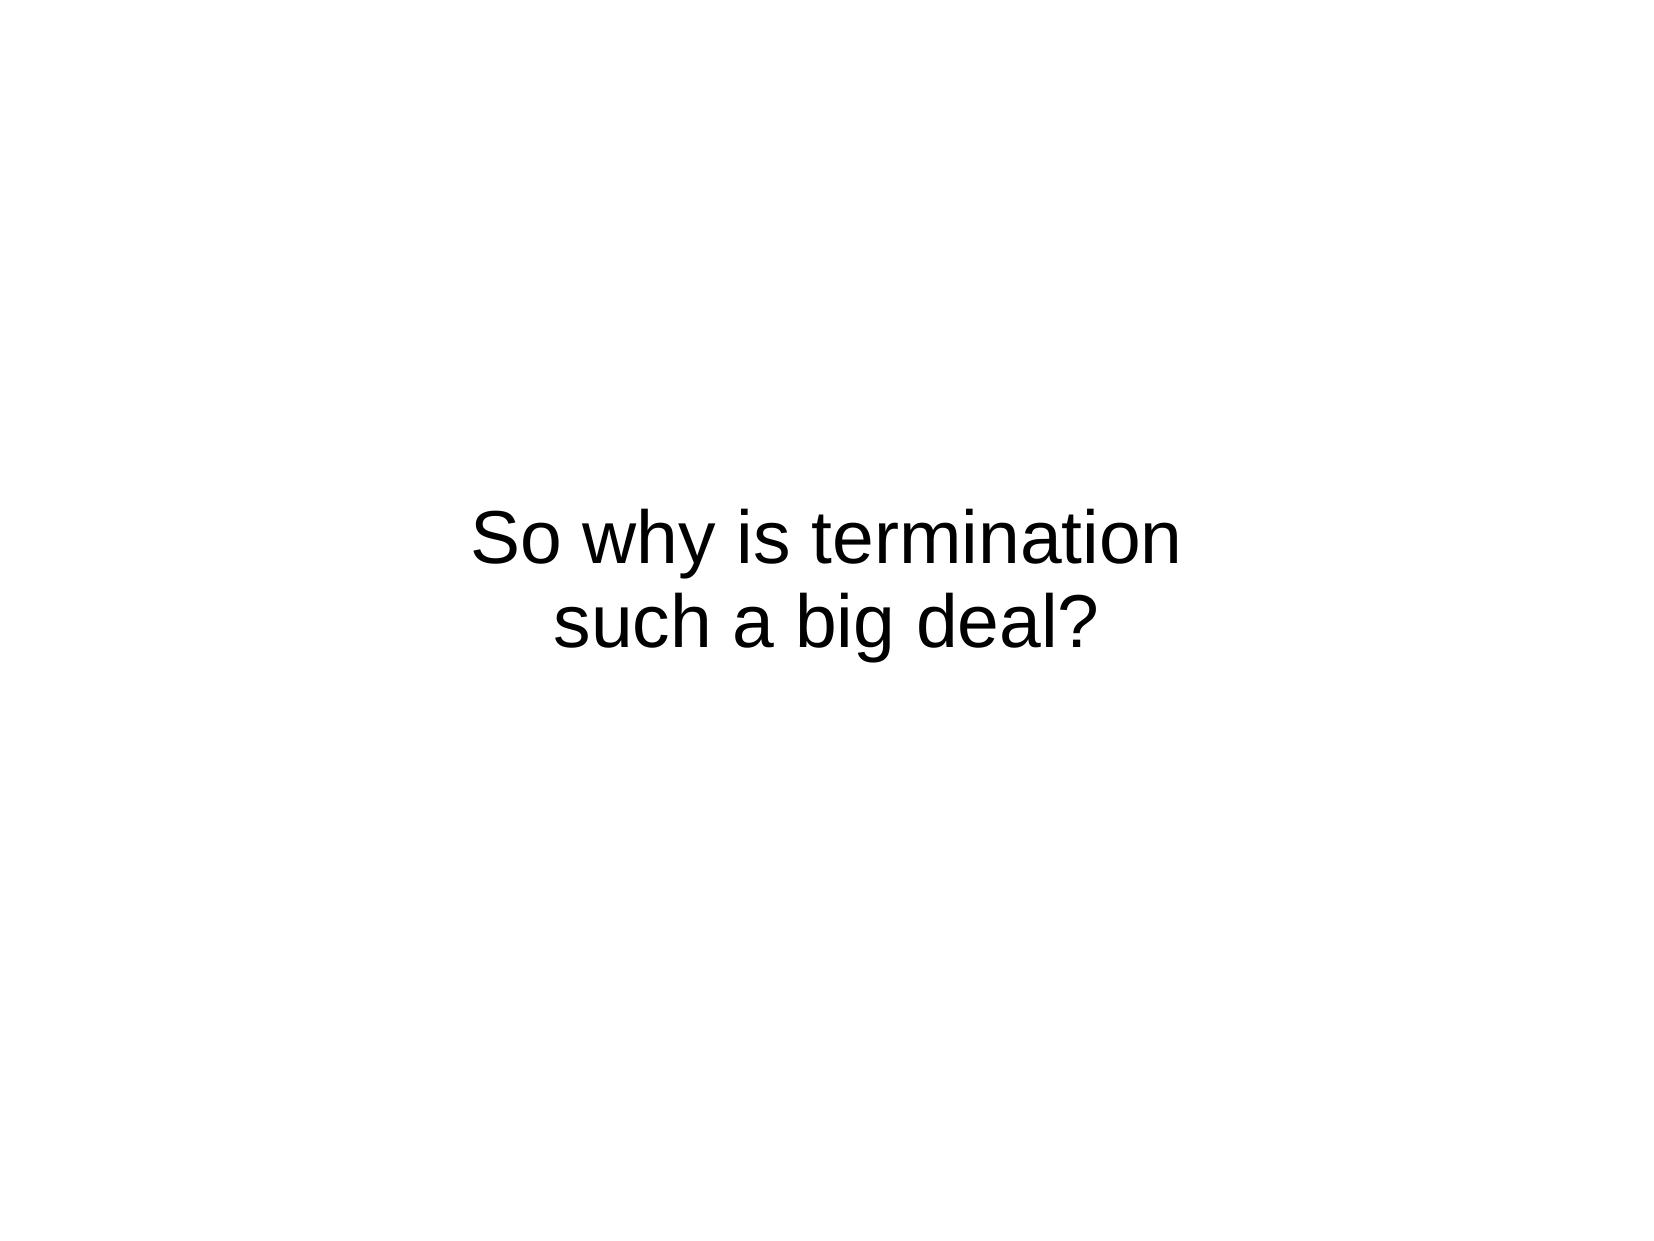

# So why is termination
such a big deal?